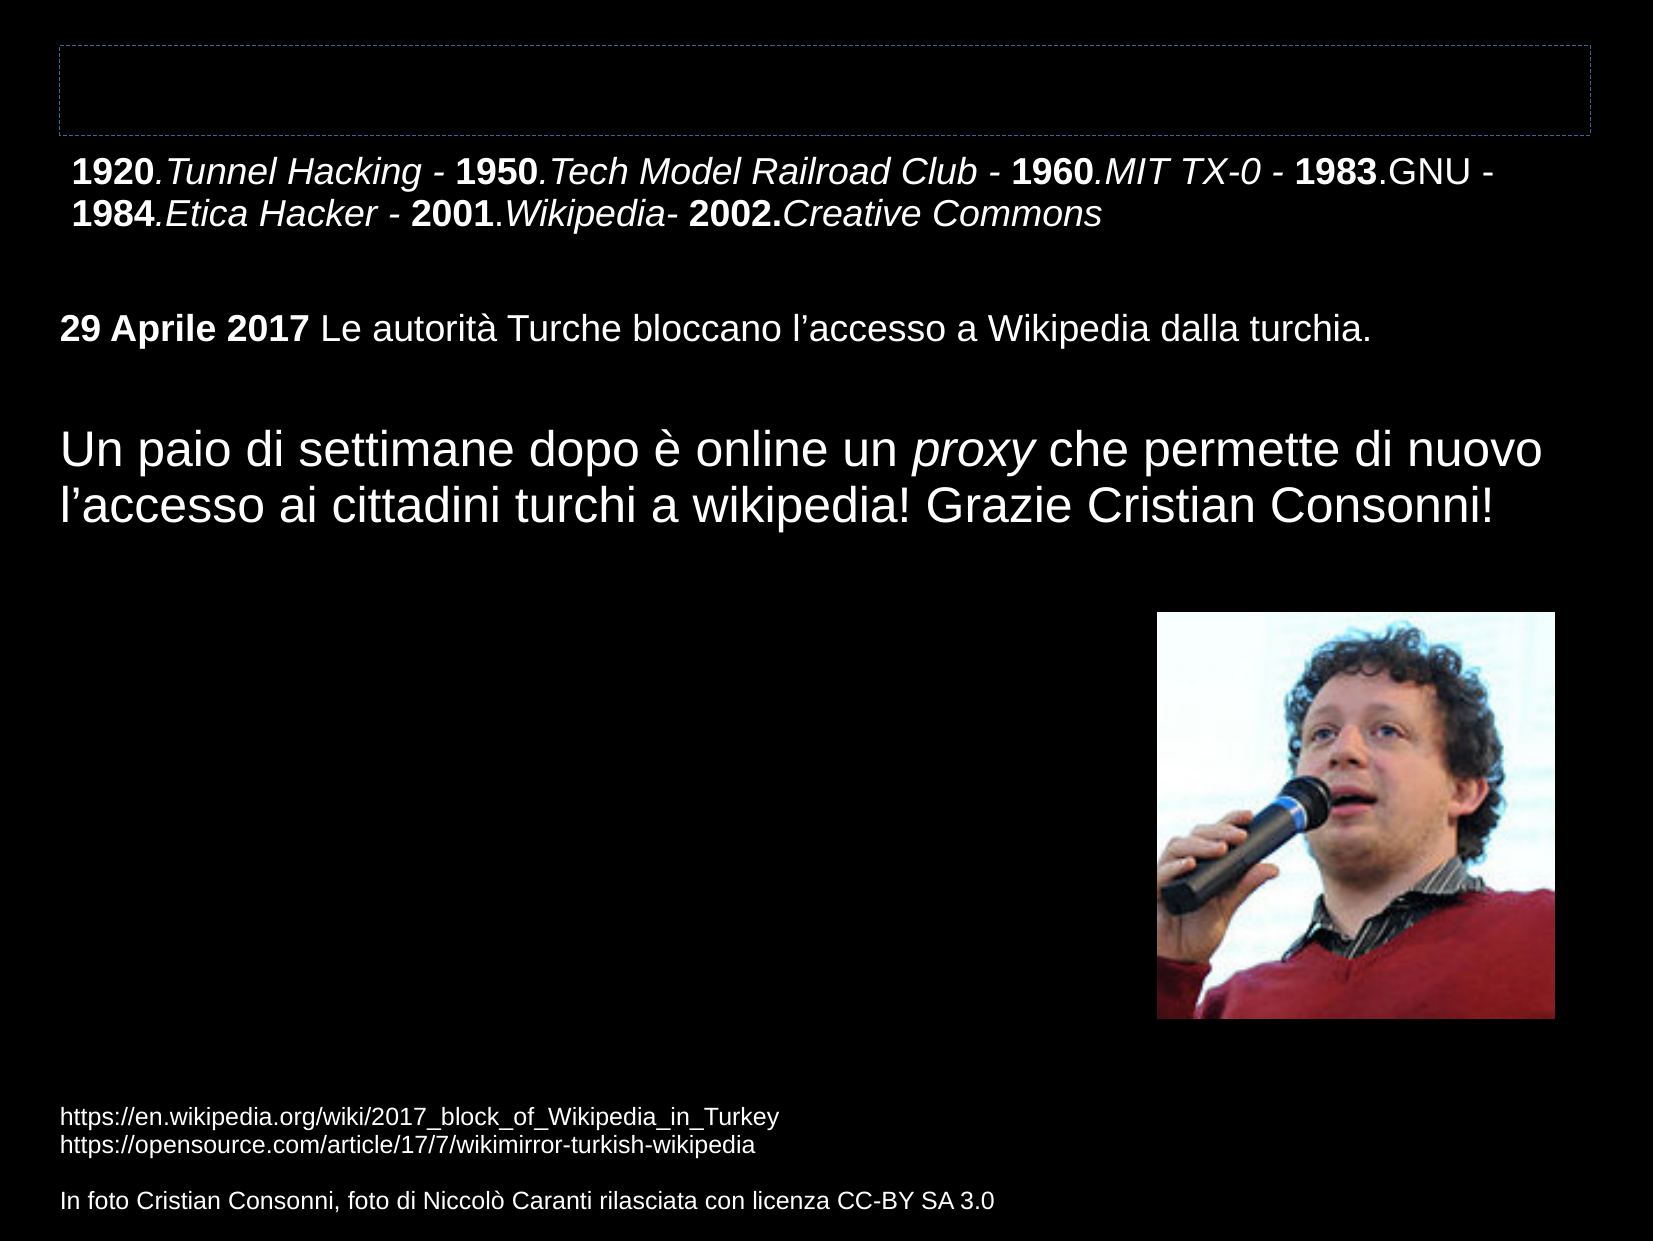

#
1920.Tunnel Hacking - 1950.Tech Model Railroad Club - 1960.MIT TX-0 - 1983.GNU - 1984.Etica Hacker - 2001.Wikipedia- 2002.Creative Commons-
29 Aprile 2017 Le autorità Turche bloccano l’accesso a Wikipedia dalla turchia.
Un paio di settimane dopo è online un proxy che permette di nuovo
l’accesso ai cittadini turchi a wikipedia! Grazie Cristian Consonni!
https://en.wikipedia.org/wiki/2017_block_of_Wikipedia_in_Turkey
https://opensource.com/article/17/7/wikimirror-turkish-wikipedia
In foto Cristian Consonni, foto di Niccolò Caranti rilasciata con licenza CC-BY SA 3.0